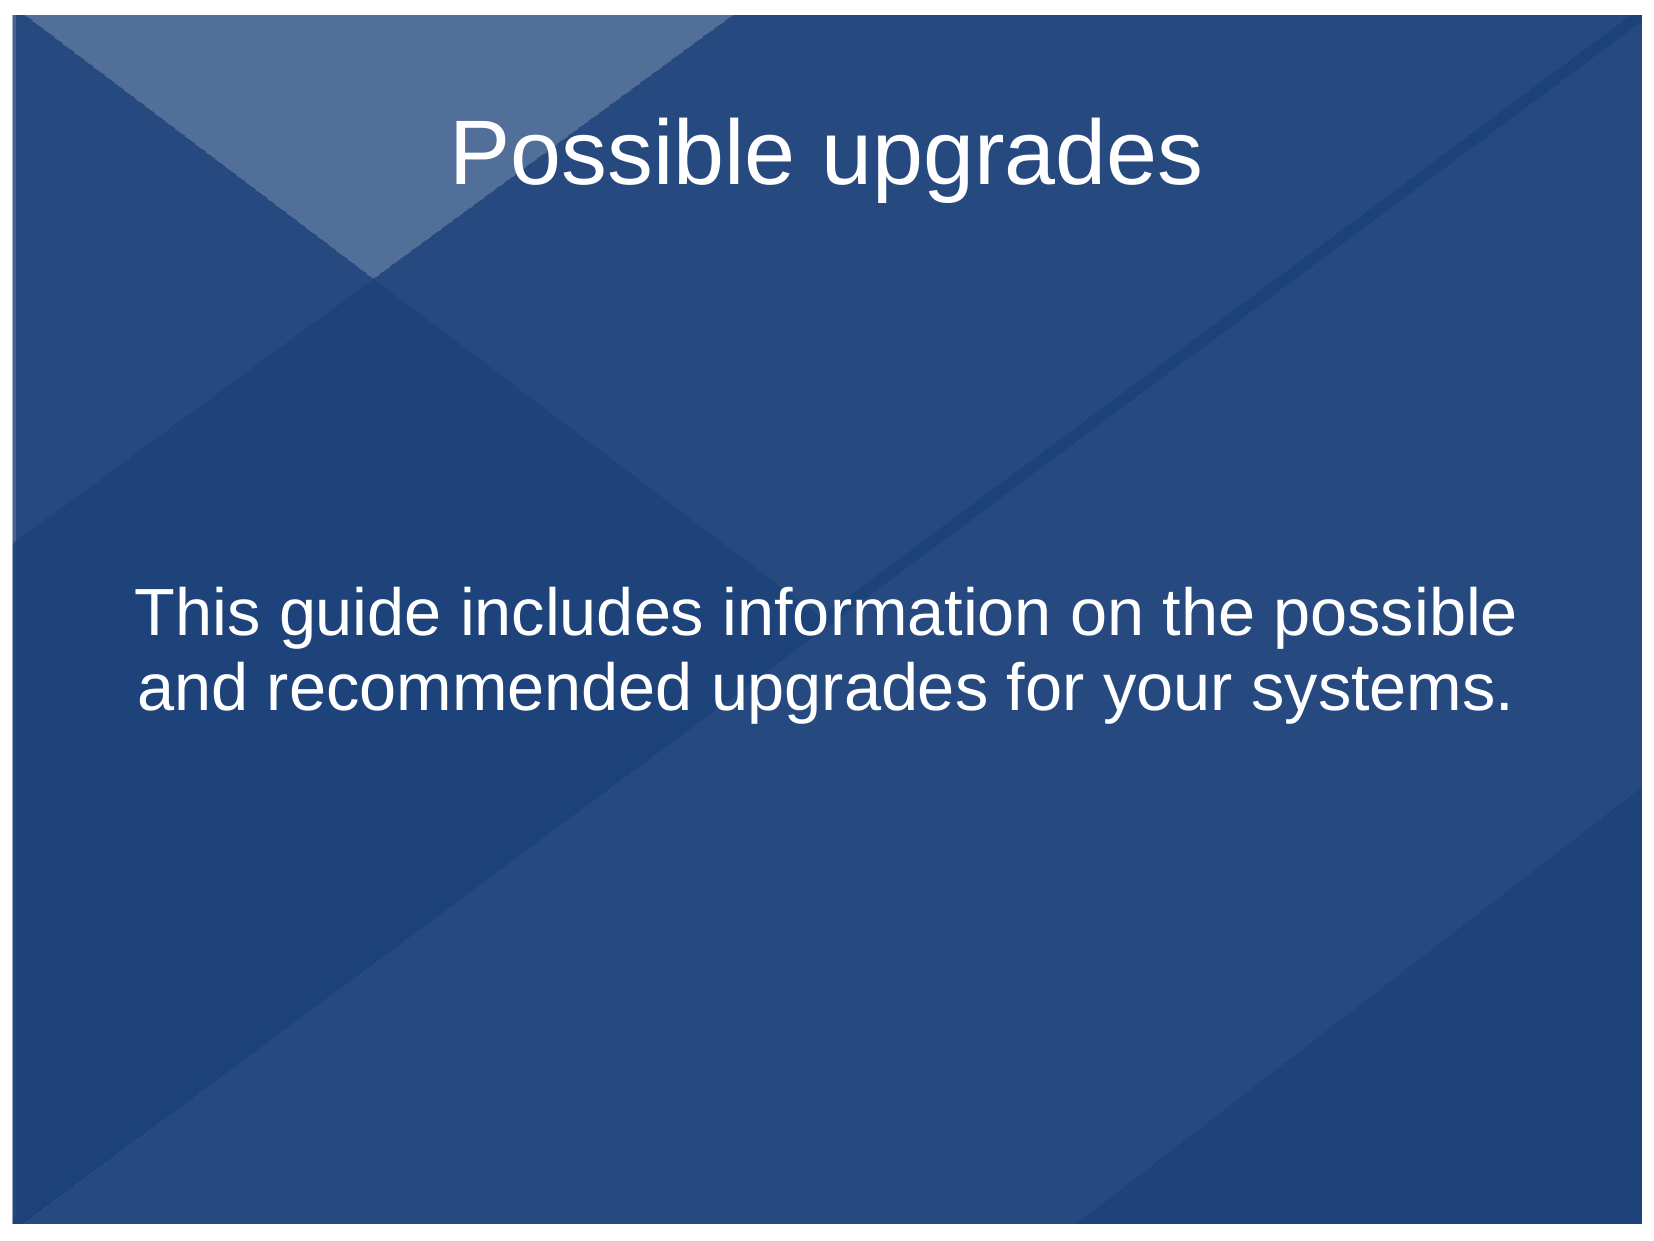

# Possible upgrades
This guide includes information on the possible and recommended upgrades for your systems.